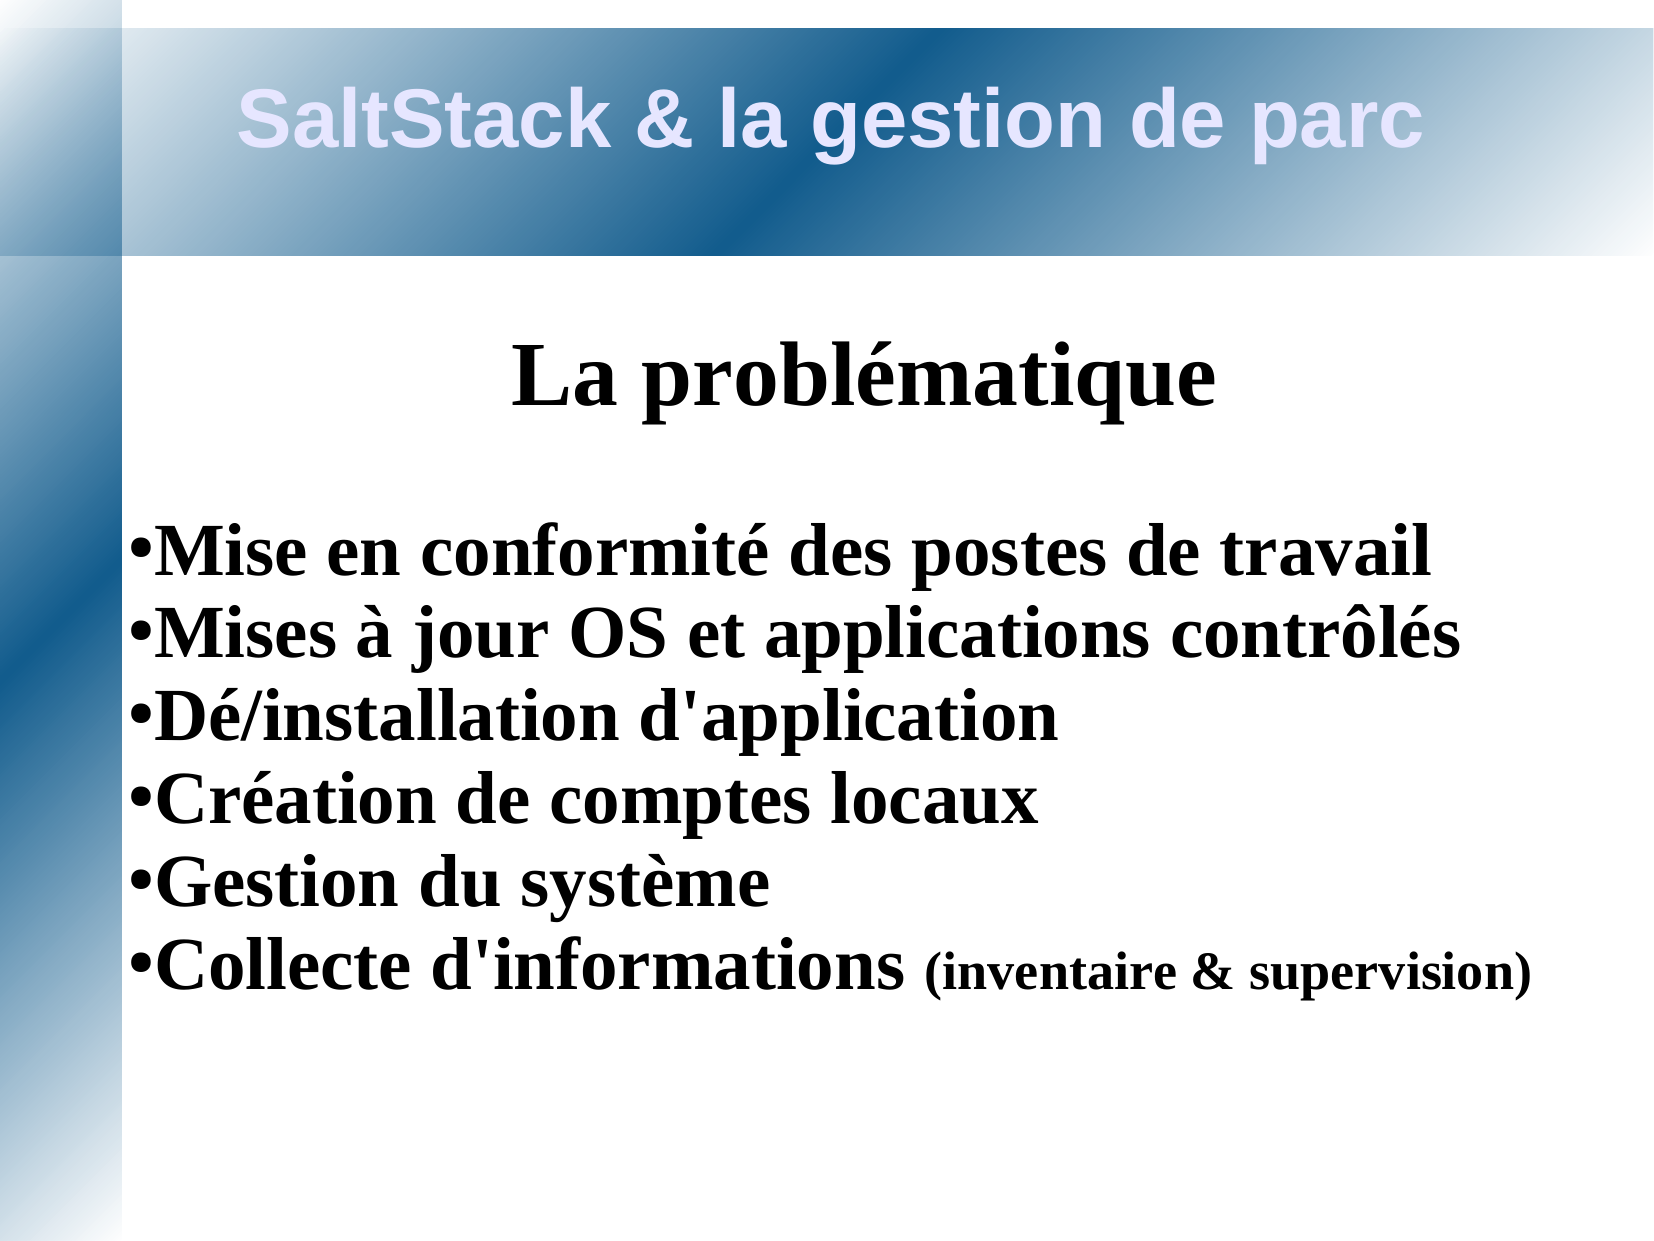

# SaltStack & la gestion de parc
La problématique
Mise en conformité des postes de travail
Mises à jour OS et applications contrôlés
Dé/installation d'application
Création de comptes locaux
Gestion du système
Collecte d'informations (inventaire & supervision)